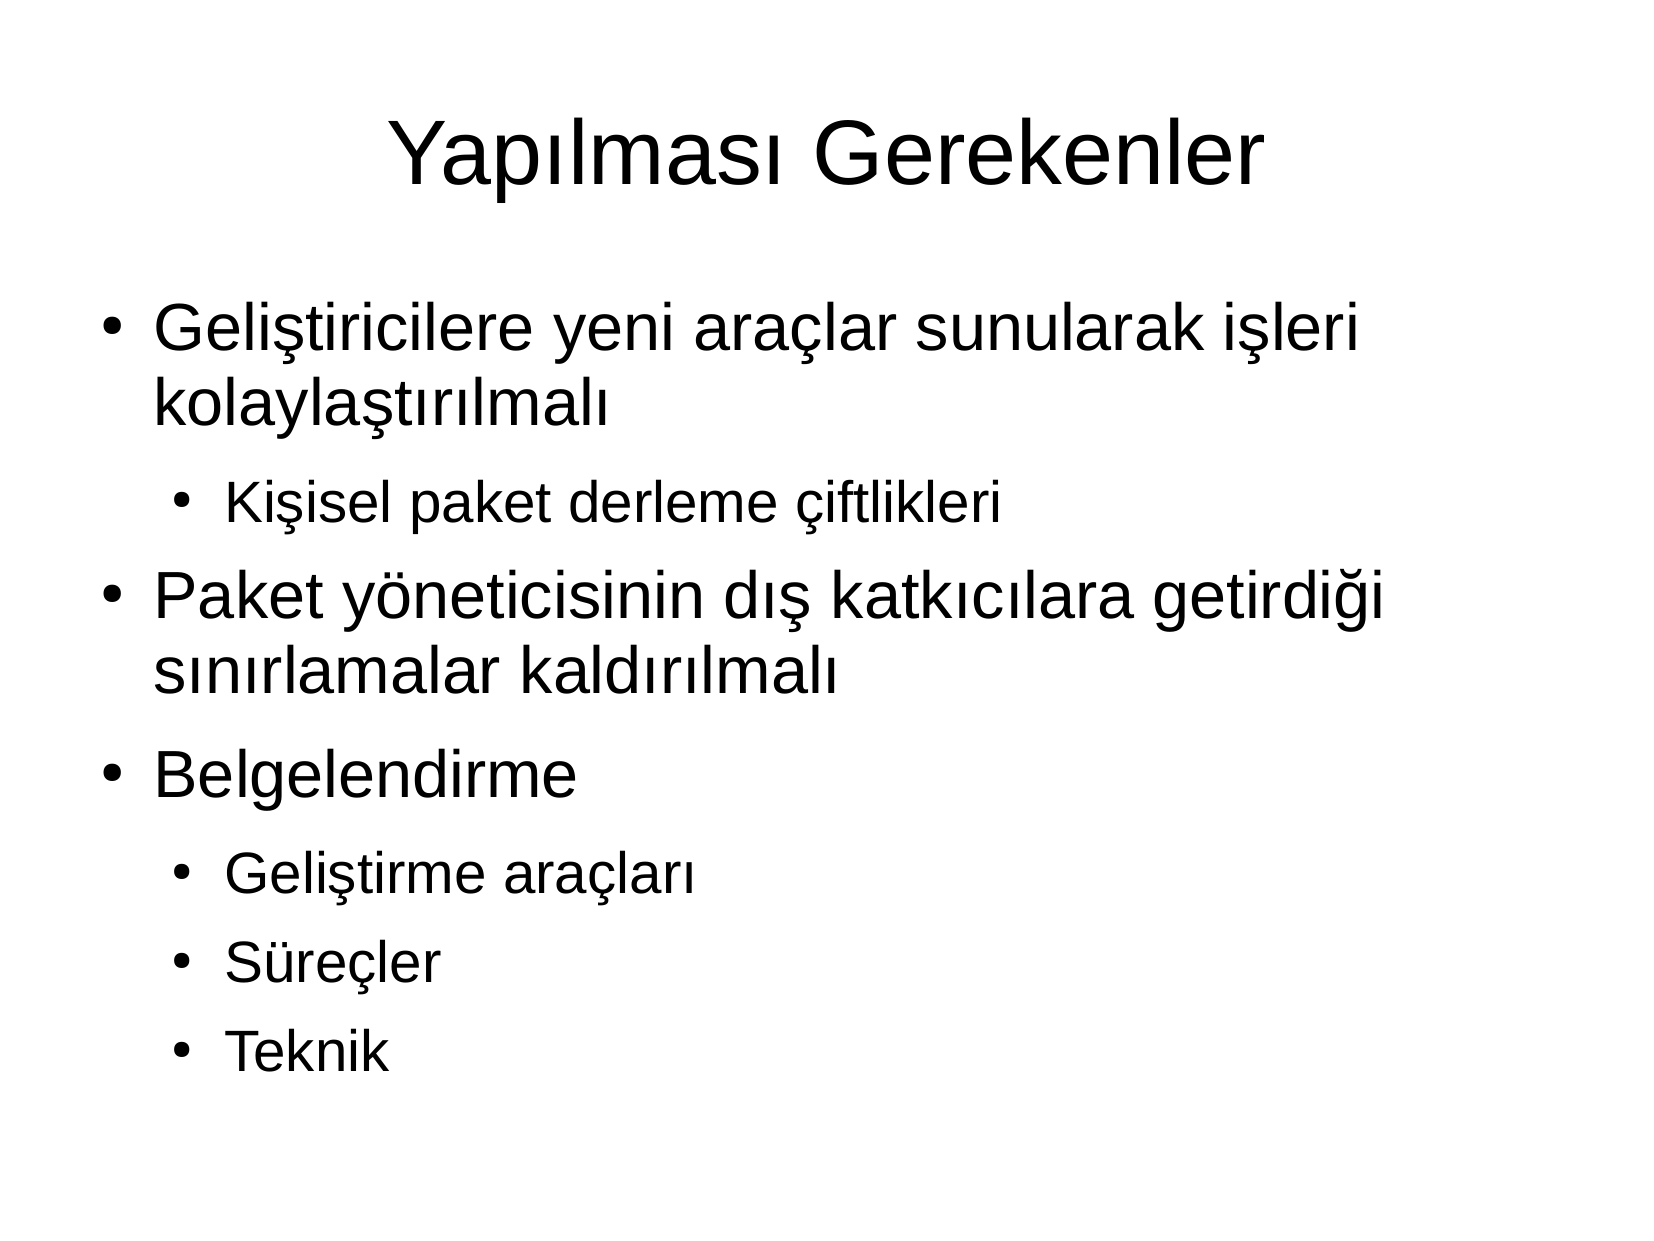

# Yapılması Gerekenler
Geliştiricilere yeni araçlar sunularak işleri kolaylaştırılmalı
Kişisel paket derleme çiftlikleri
Paket yöneticisinin dış katkıcılara getirdiği sınırlamalar kaldırılmalı
Belgelendirme
Geliştirme araçları
Süreçler
Teknik